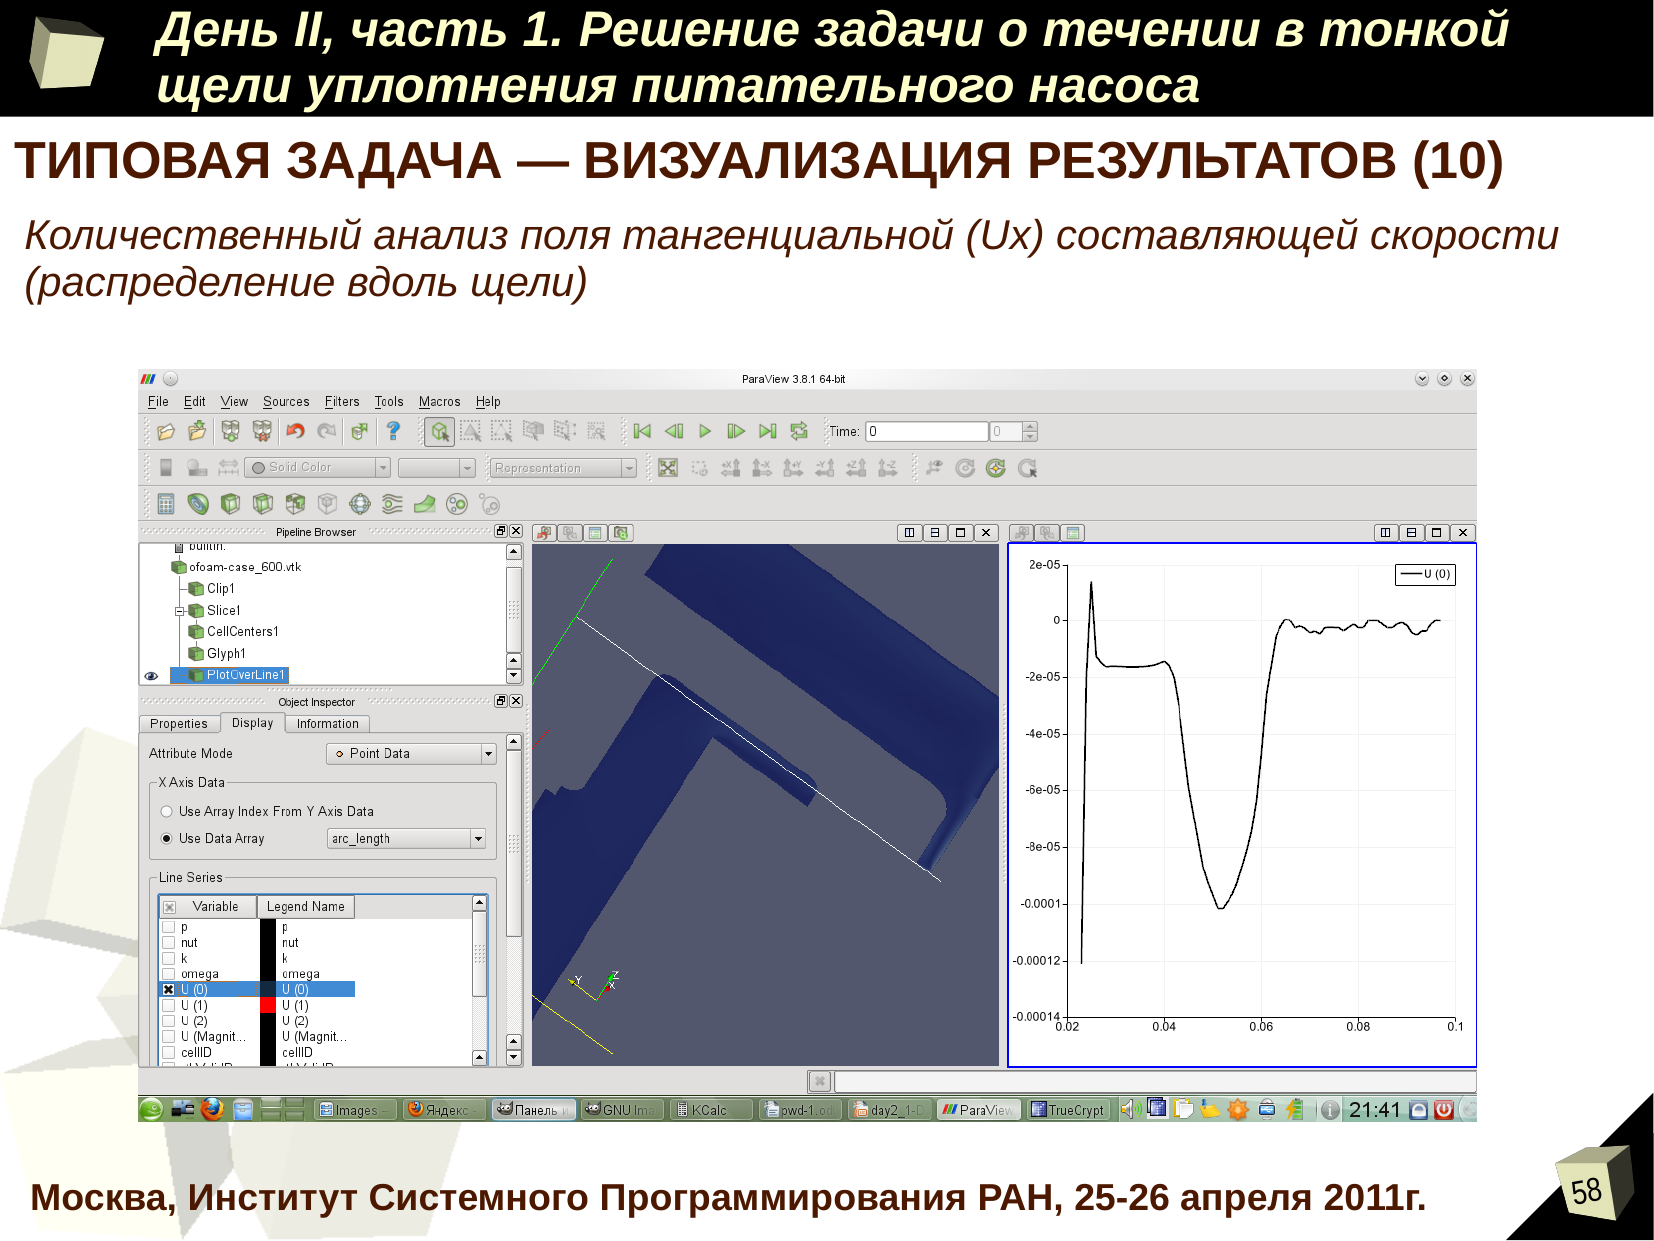

ТИПОВАЯ ЗАДАЧА — ВИЗУАЛИЗАЦИЯ РЕЗУЛЬТАТОВ (10)
Количественный анализ поля тангенциальной (Ux) составляющей скорости (распределение вдоль щели)